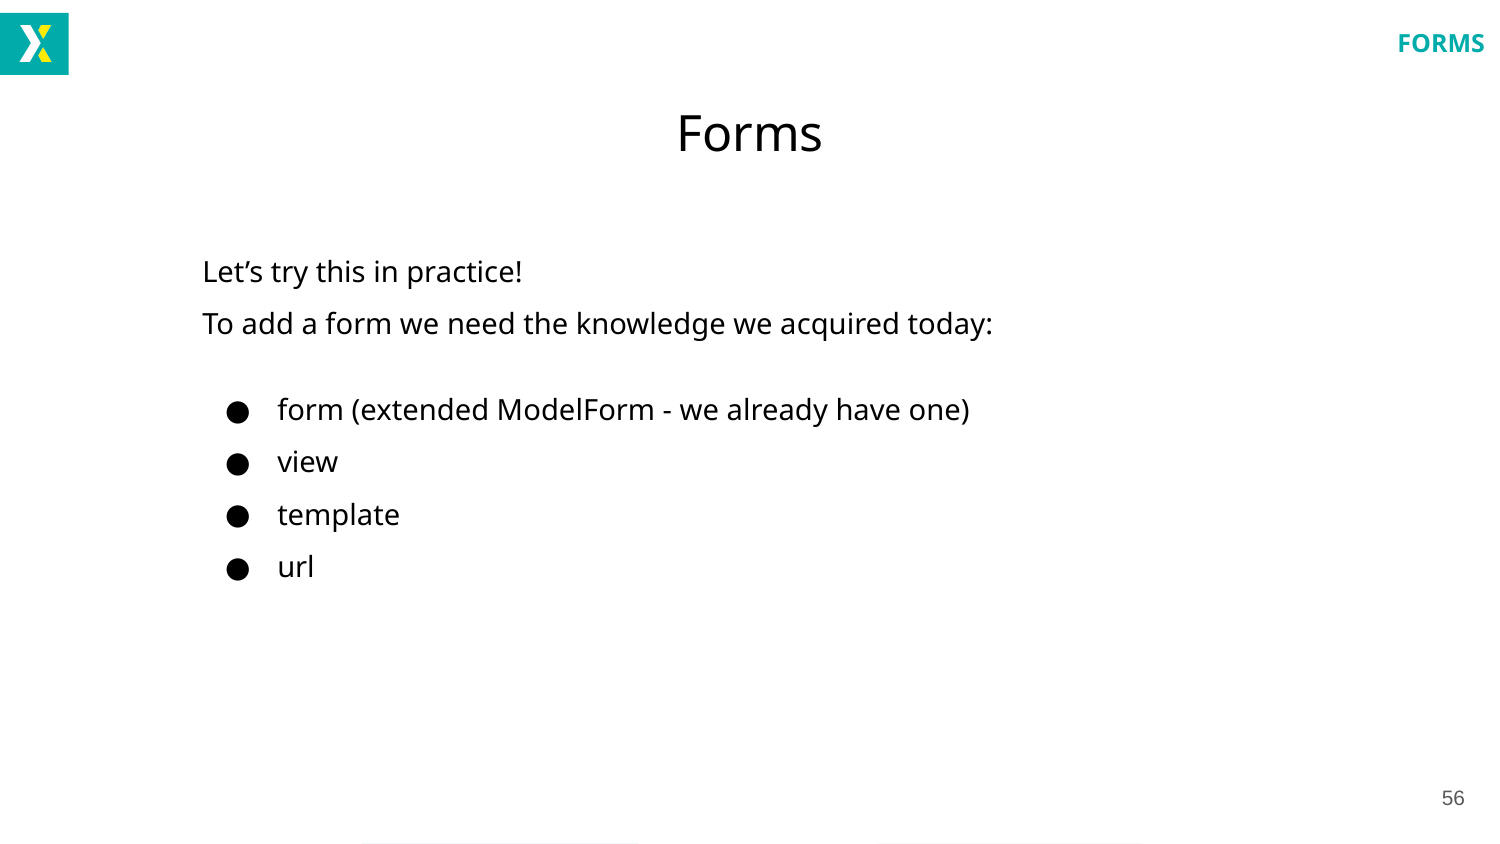

Forms
Let’s try this in practice!
To add a form we need the knowledge we acquired today:
form (extended ModelForm - we already have one)
view
template
url